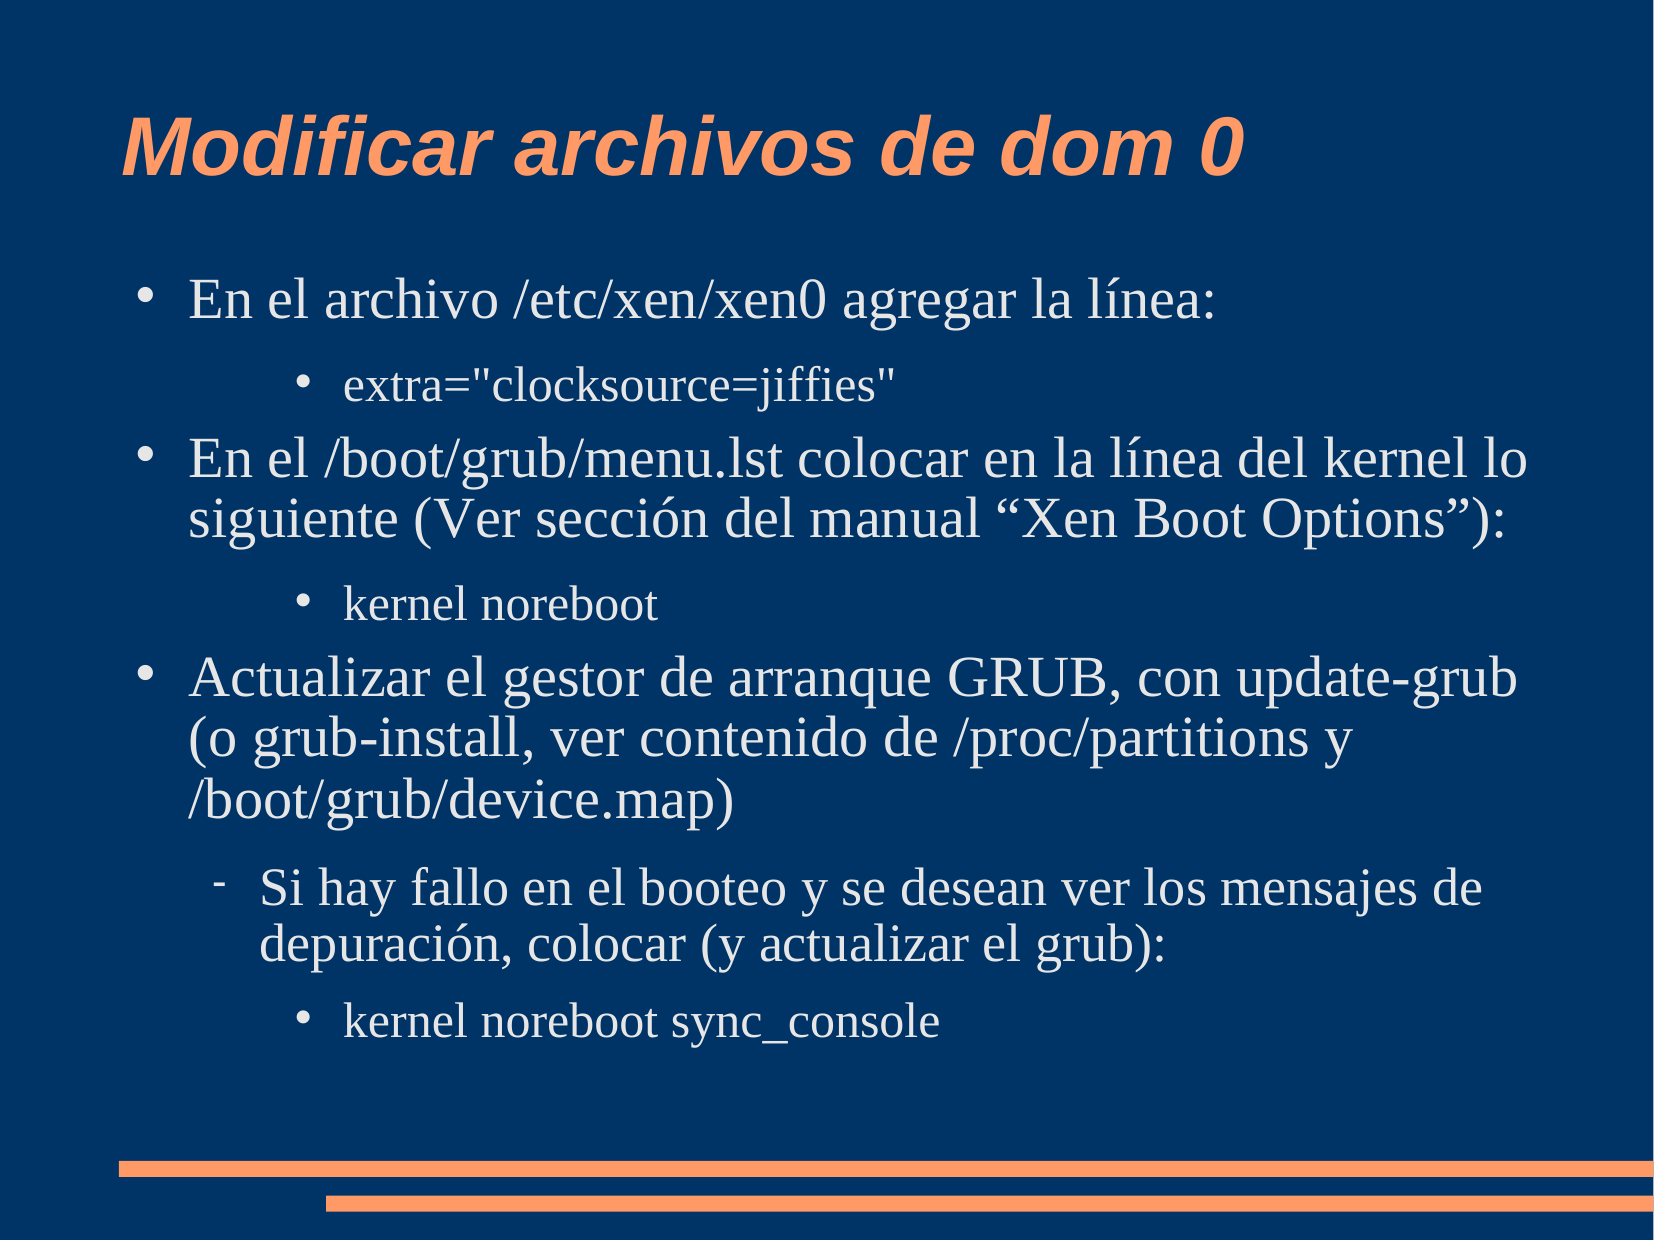

# Modificar archivos de dom 0
En el archivo /etc/xen/xen0 agregar la línea:
 extra="clocksource=jiffies"
En el /boot/grub/menu.lst colocar en la línea del kernel lo siguiente (Ver sección del manual “Xen Boot Options”):
 kernel noreboot
Actualizar el gestor de arranque GRUB, con update-grub (o grub-install, ver contenido de /proc/partitions y /boot/grub/device.map)‏
Si hay fallo en el booteo y se desean ver los mensajes de depuración, colocar (y actualizar el grub):
 kernel noreboot sync_console